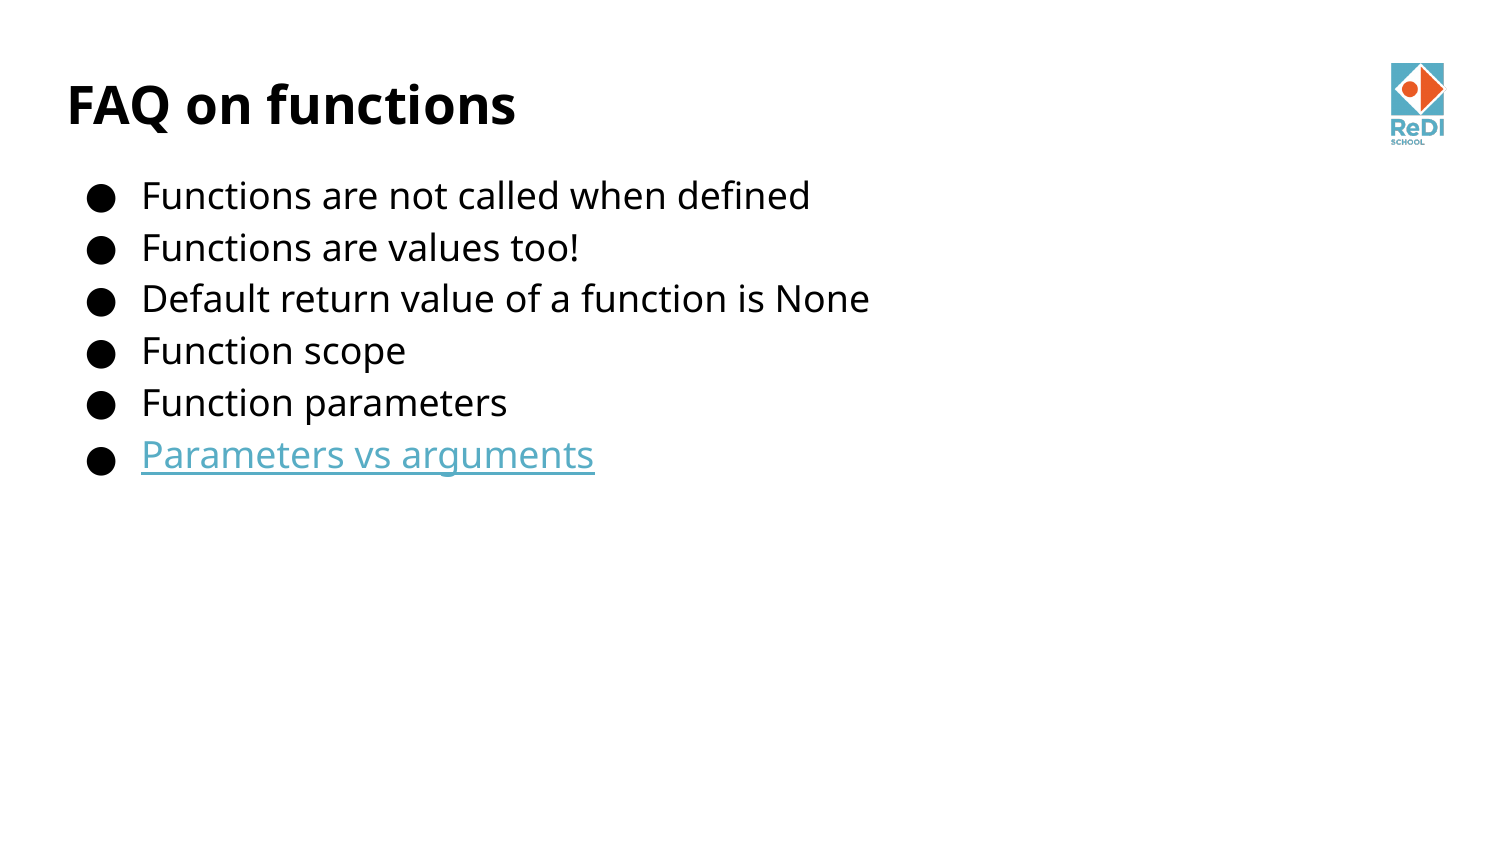

# FAQ on functions
Functions are not called when defined
Functions are values too!
Default return value of a function is None
Function scope
Function parameters
Parameters vs arguments